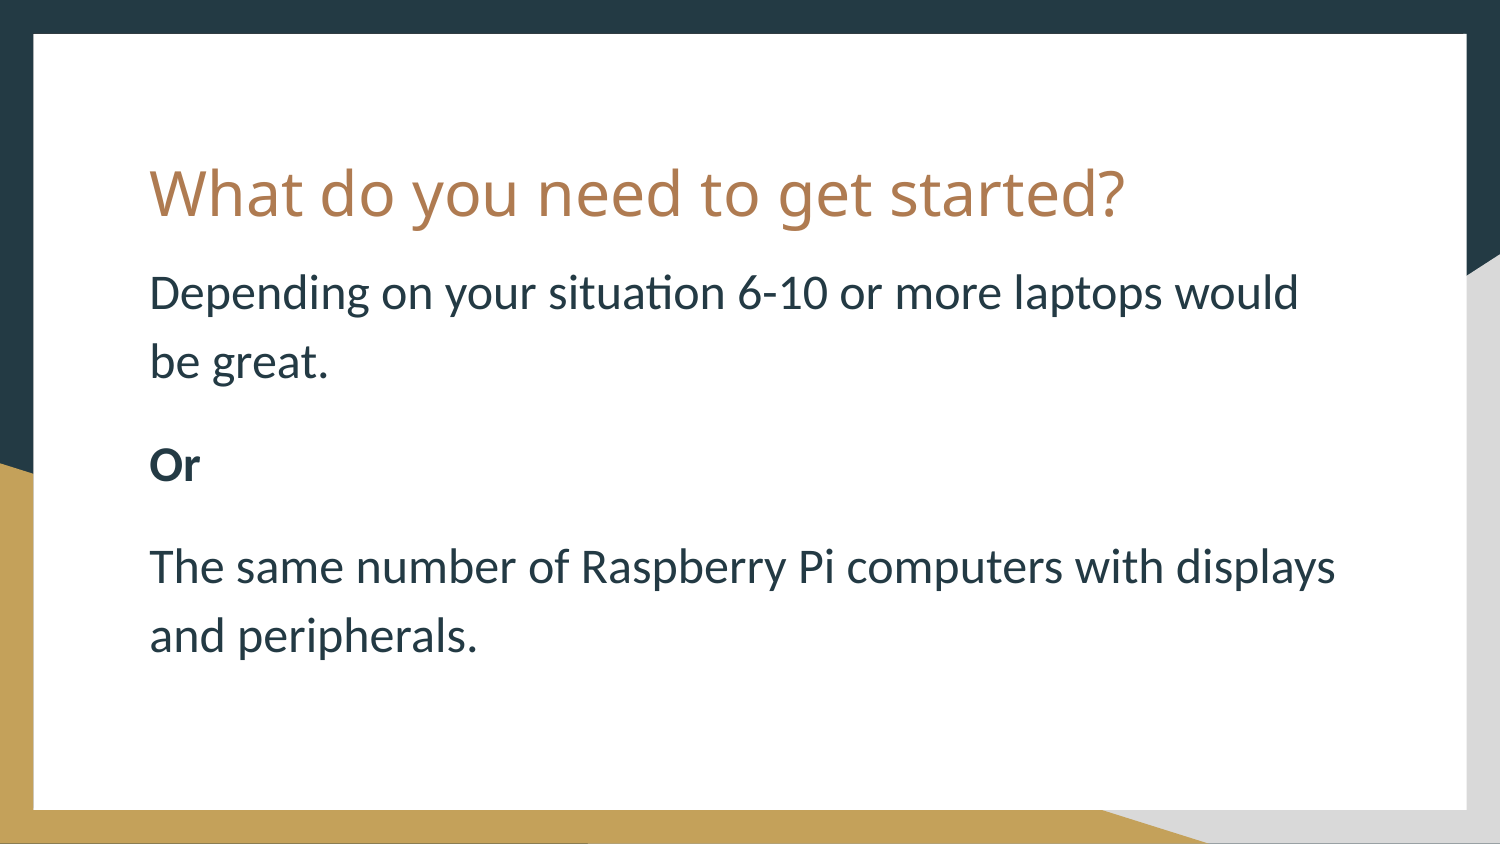

# What do you need to get started?
Depending on your situation 6-10 or more laptops would be great.
Or
The same number of Raspberry Pi computers with displays and peripherals.